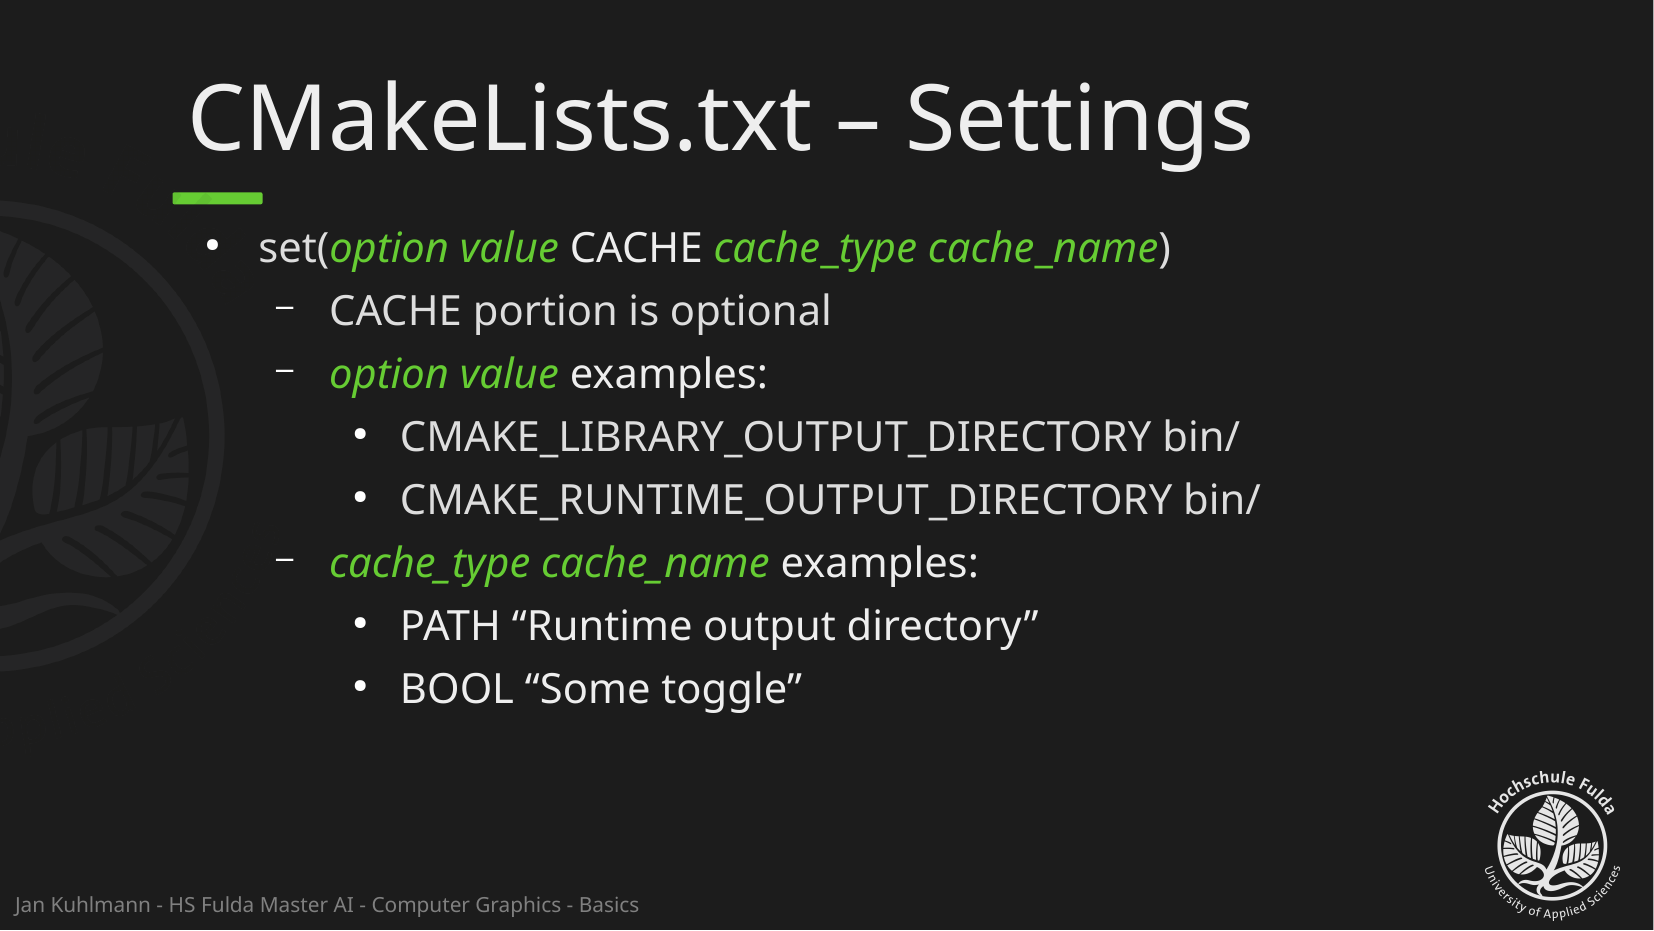

# CMakeLists.txt – Settings
set(option value CACHE cache_type cache_name)
CACHE portion is optional
option value examples:
CMAKE_LIBRARY_OUTPUT_DIRECTORY bin/
CMAKE_RUNTIME_OUTPUT_DIRECTORY bin/
cache_type cache_name examples:
PATH “Runtime output directory”
BOOL “Some toggle”
Jan Kuhlmann - HS Fulda Master AI - Computer Graphics - Basics